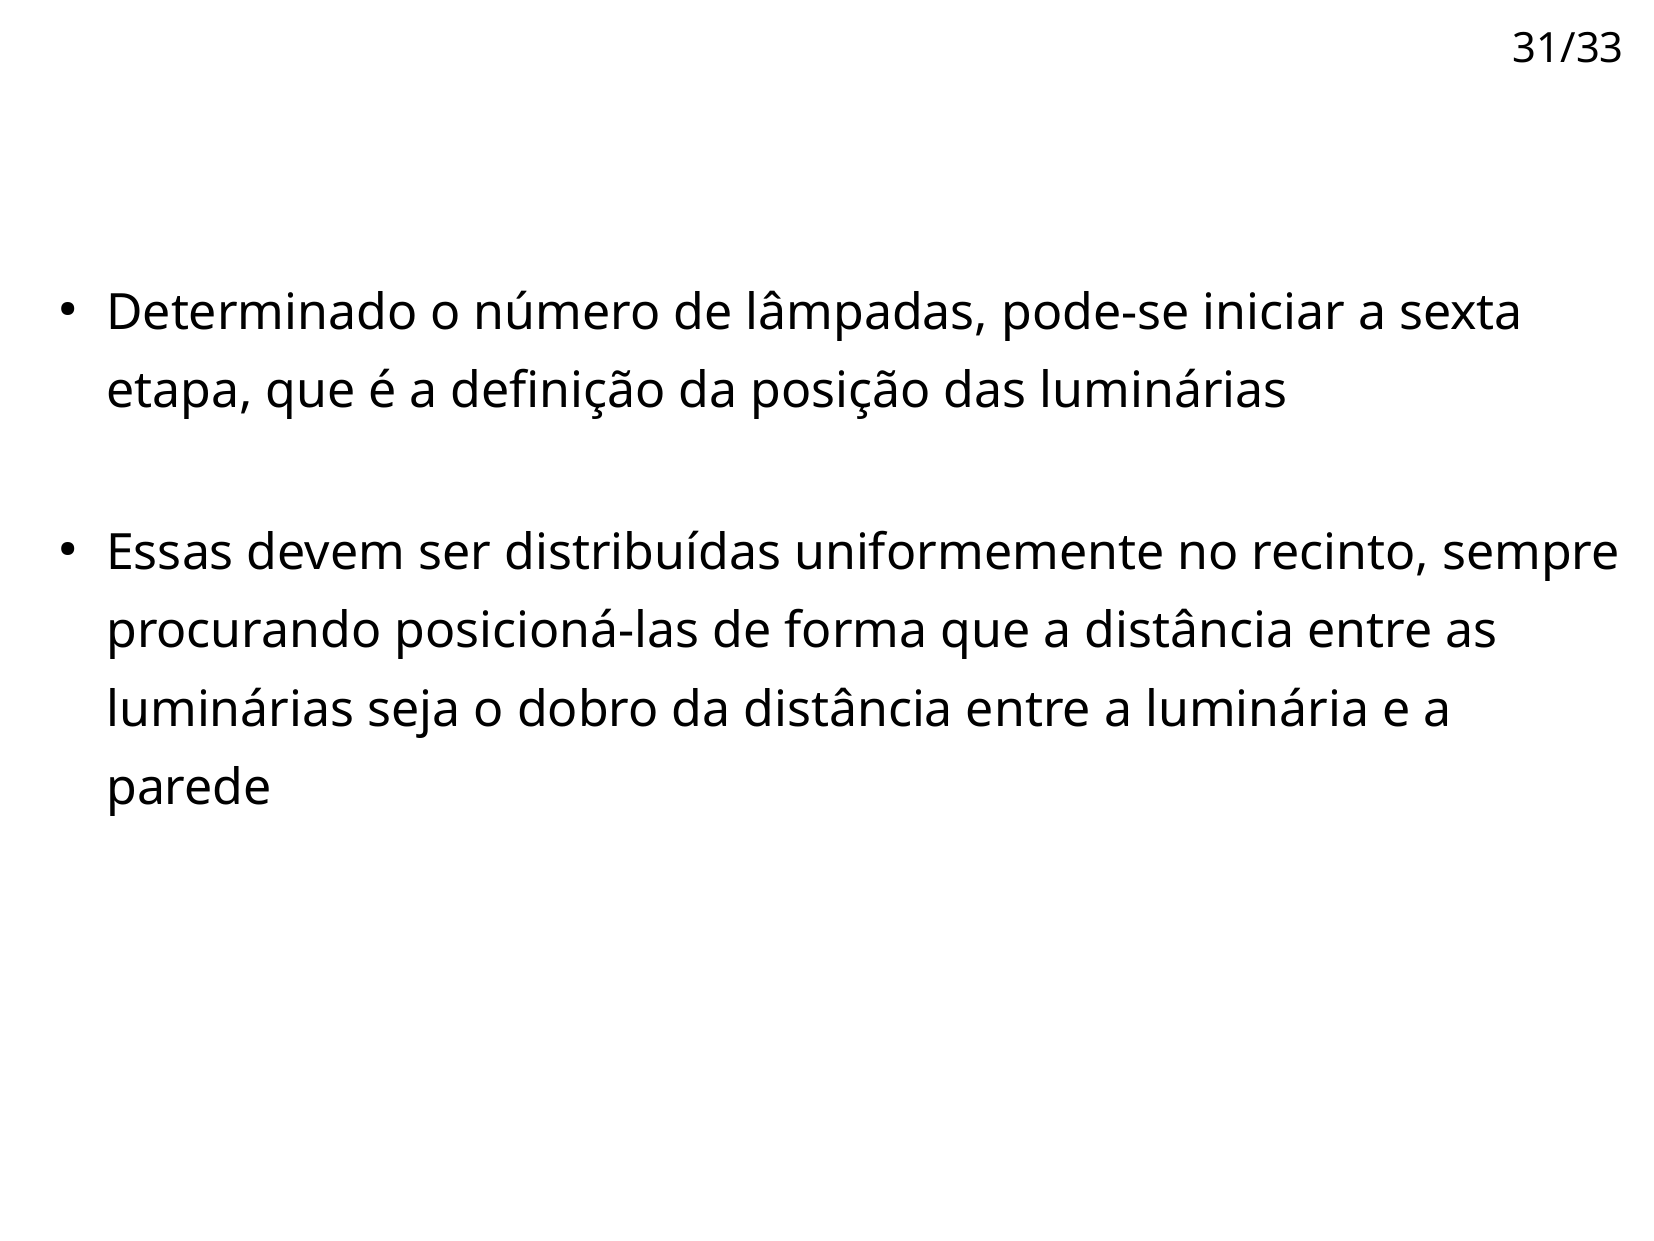

31
#
Determinado o número de lâmpadas, pode-se iniciar a sexta etapa, que é a definição da posição das luminárias
Essas devem ser distribuídas uniformemente no recinto, sempre procurando posicioná-las de forma que a distância entre as luminárias seja o dobro da distância entre a luminária e a parede